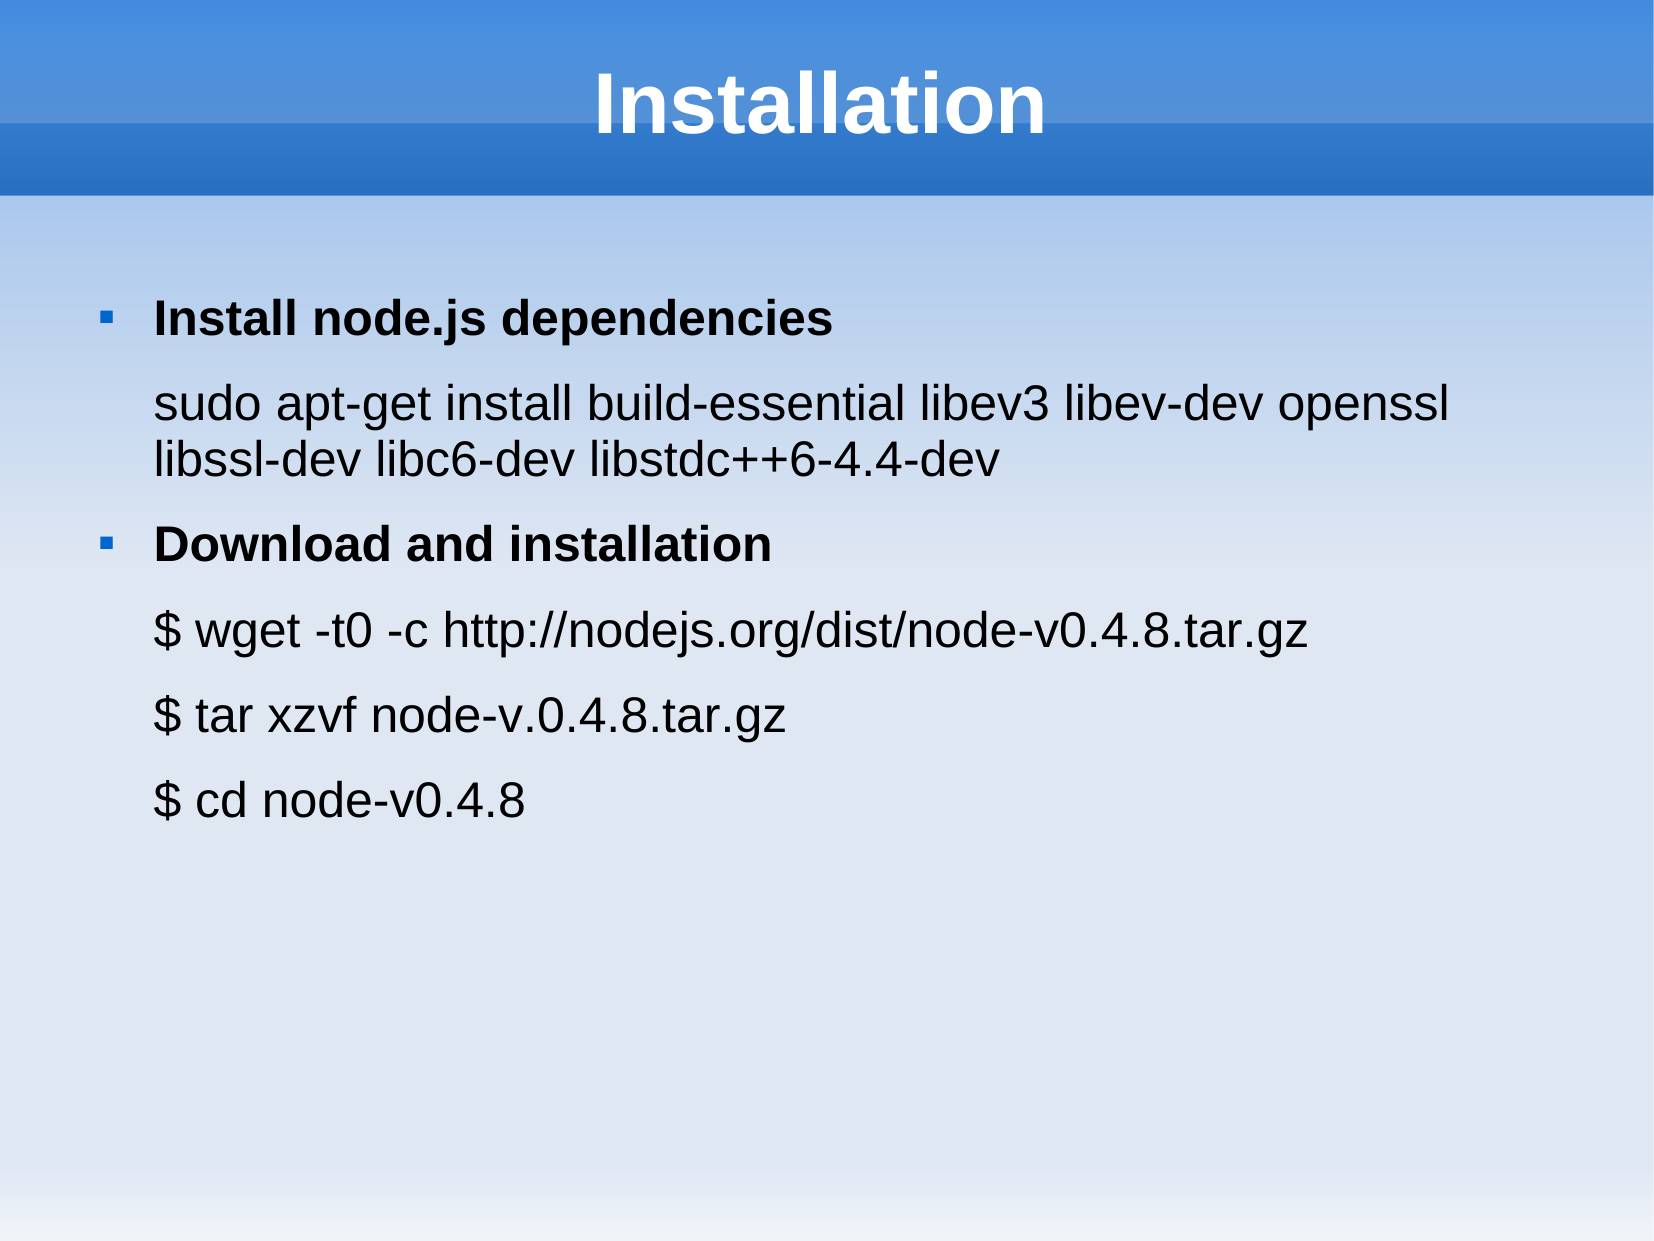

# Installation
Install node.js dependencies
sudo apt-get install build-essential libev3 libev-dev openssl libssl-dev libc6-dev libstdc++6-4.4-dev
Download and installation
$ wget -t0 -c http://nodejs.org/dist/node-v0.4.8.tar.gz
$ tar xzvf node-v.0.4.8.tar.gz
$ cd node-v0.4.8